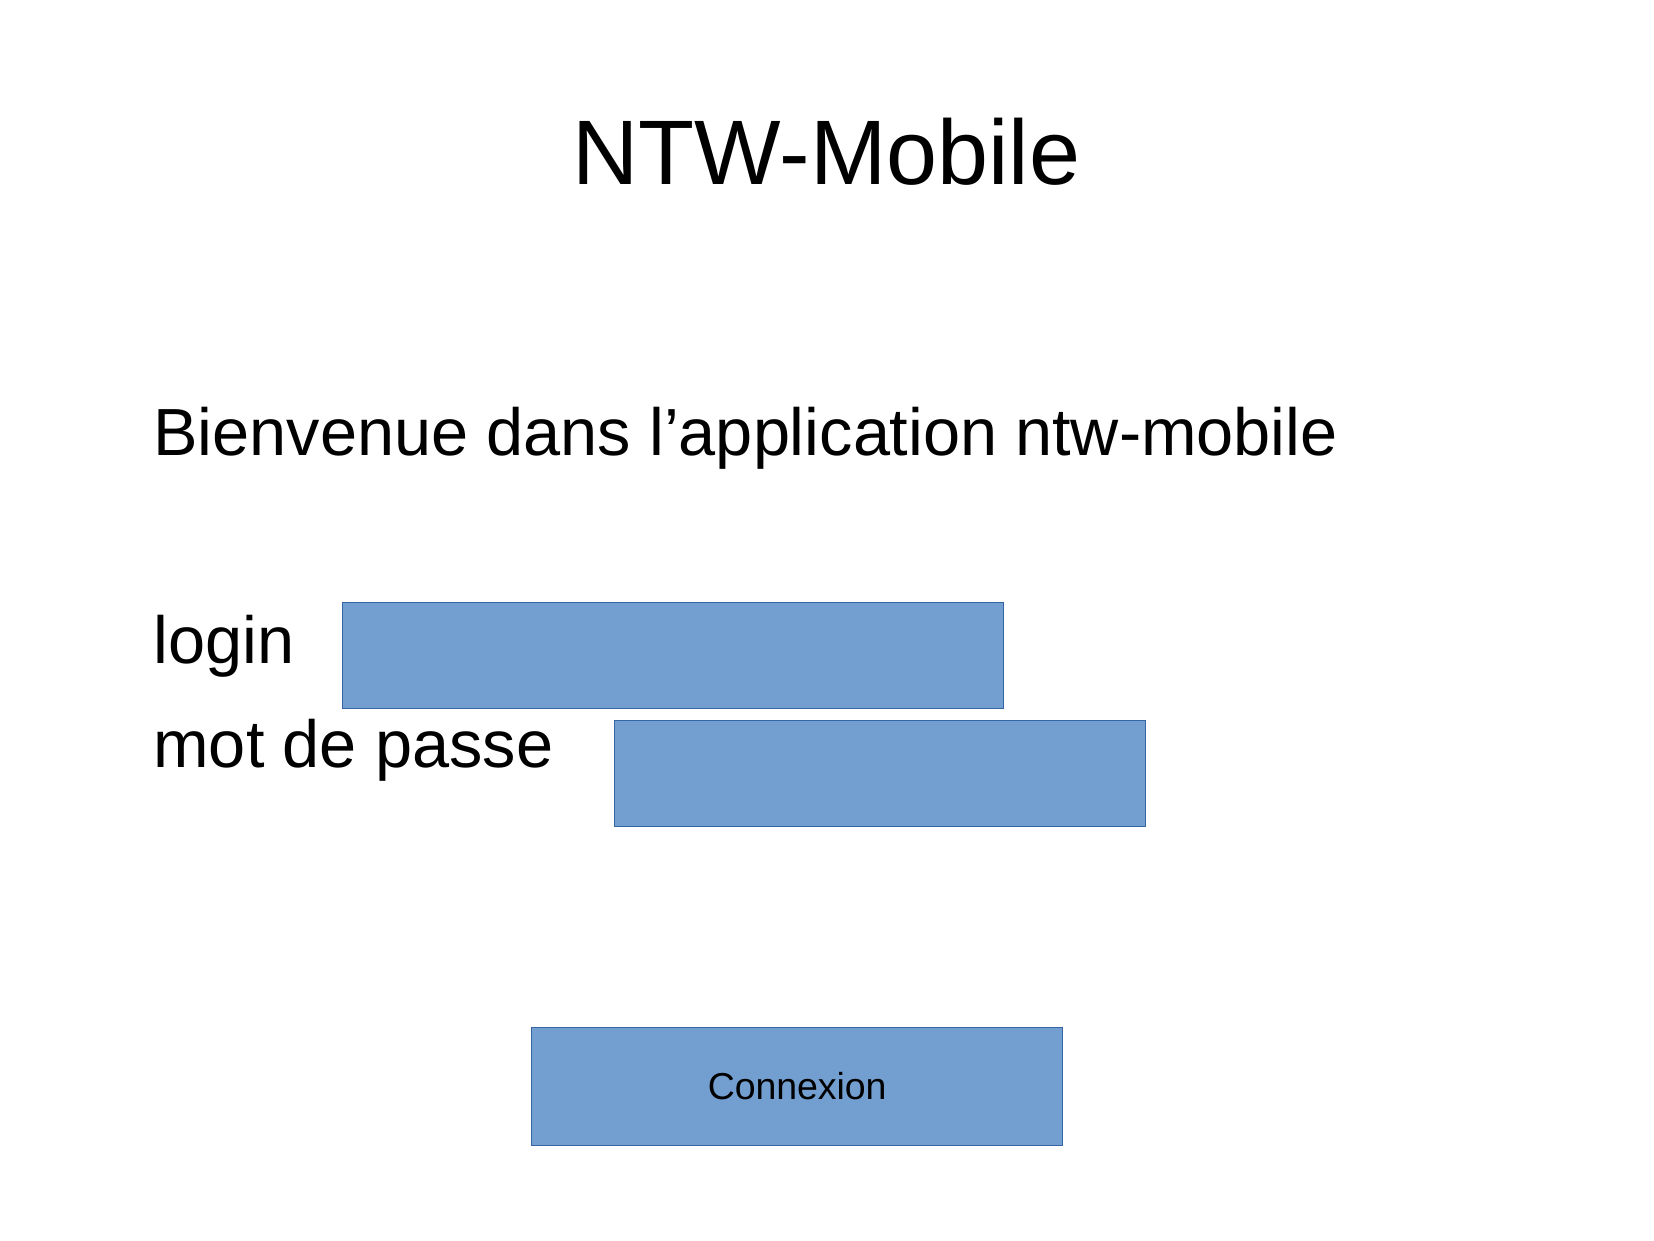

# NTW-Mobile
Bienvenue dans l’application ntw-mobile
login
mot de passe
Connexion